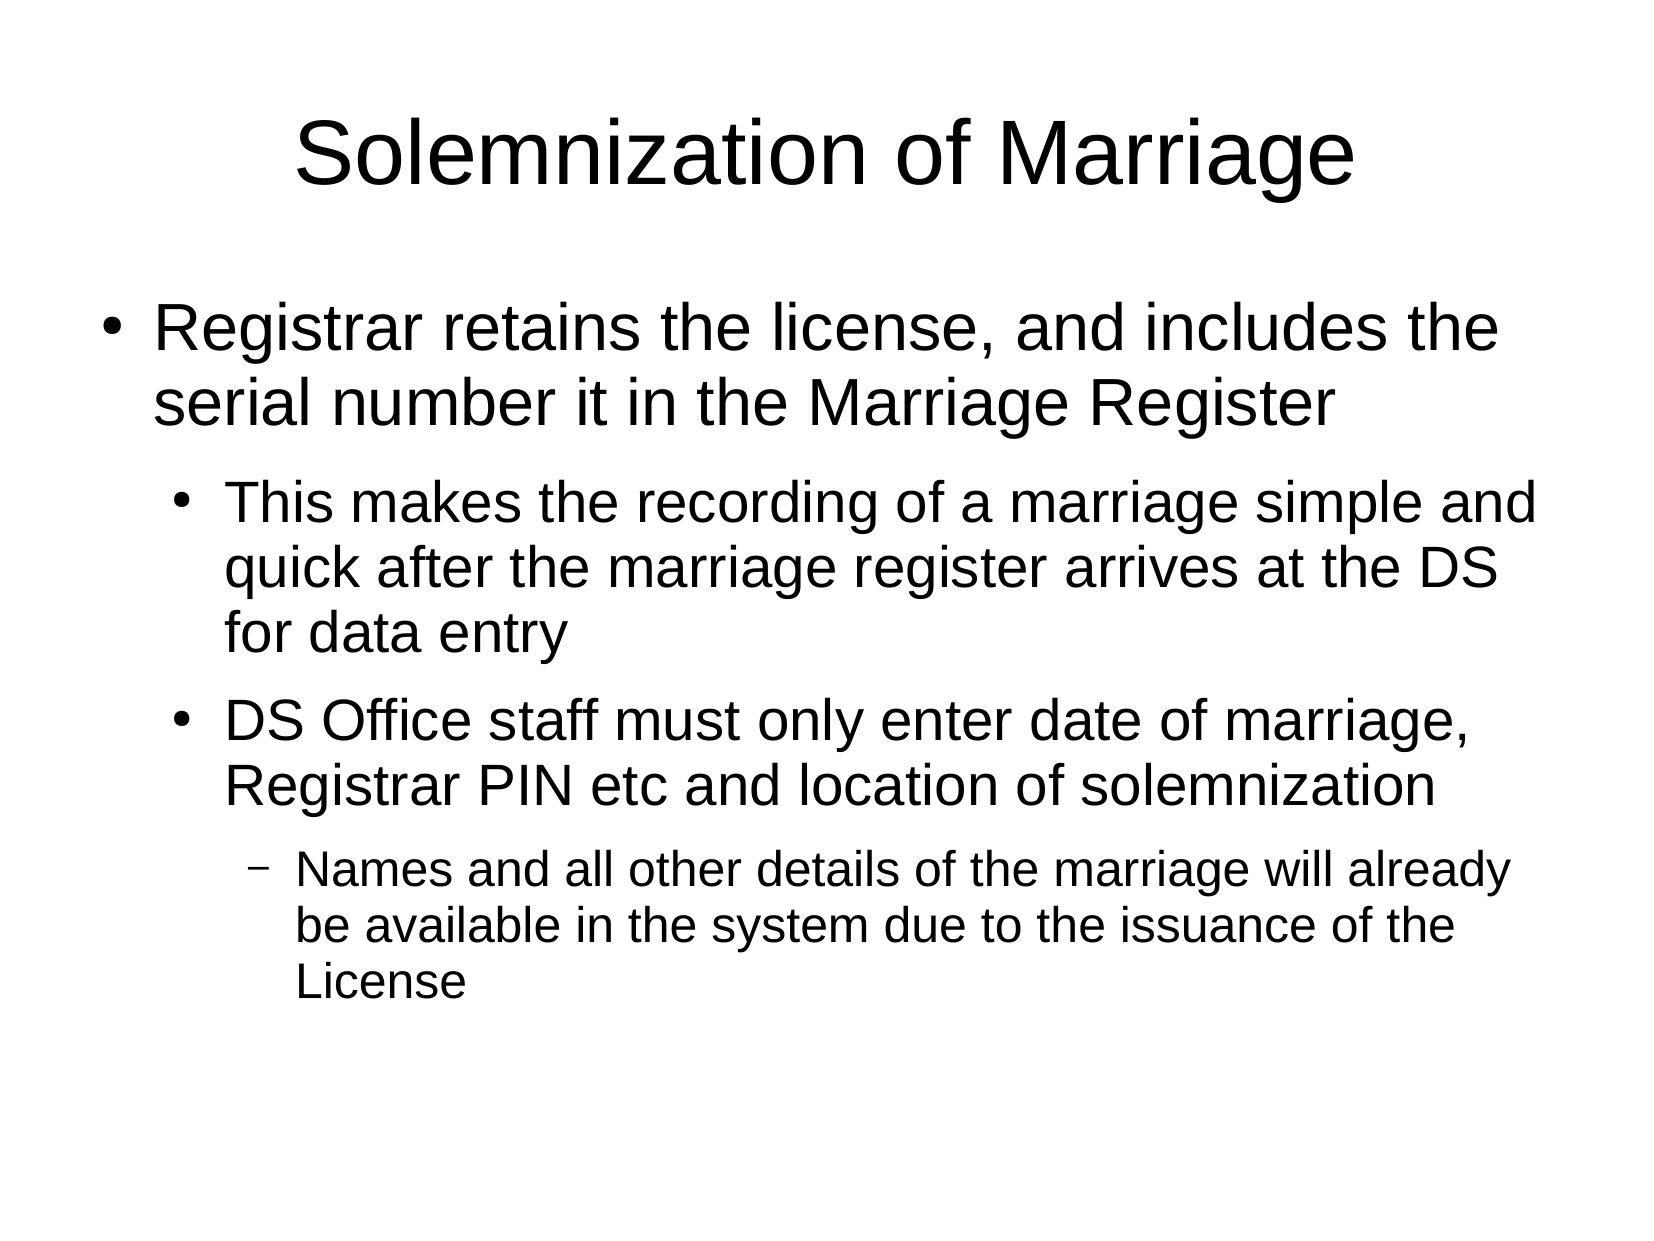

# Solemnization of Marriage
Registrar retains the license, and includes the serial number it in the Marriage Register
This makes the recording of a marriage simple and quick after the marriage register arrives at the DS for data entry
DS Office staff must only enter date of marriage, Registrar PIN etc and location of solemnization
Names and all other details of the marriage will already be available in the system due to the issuance of the License